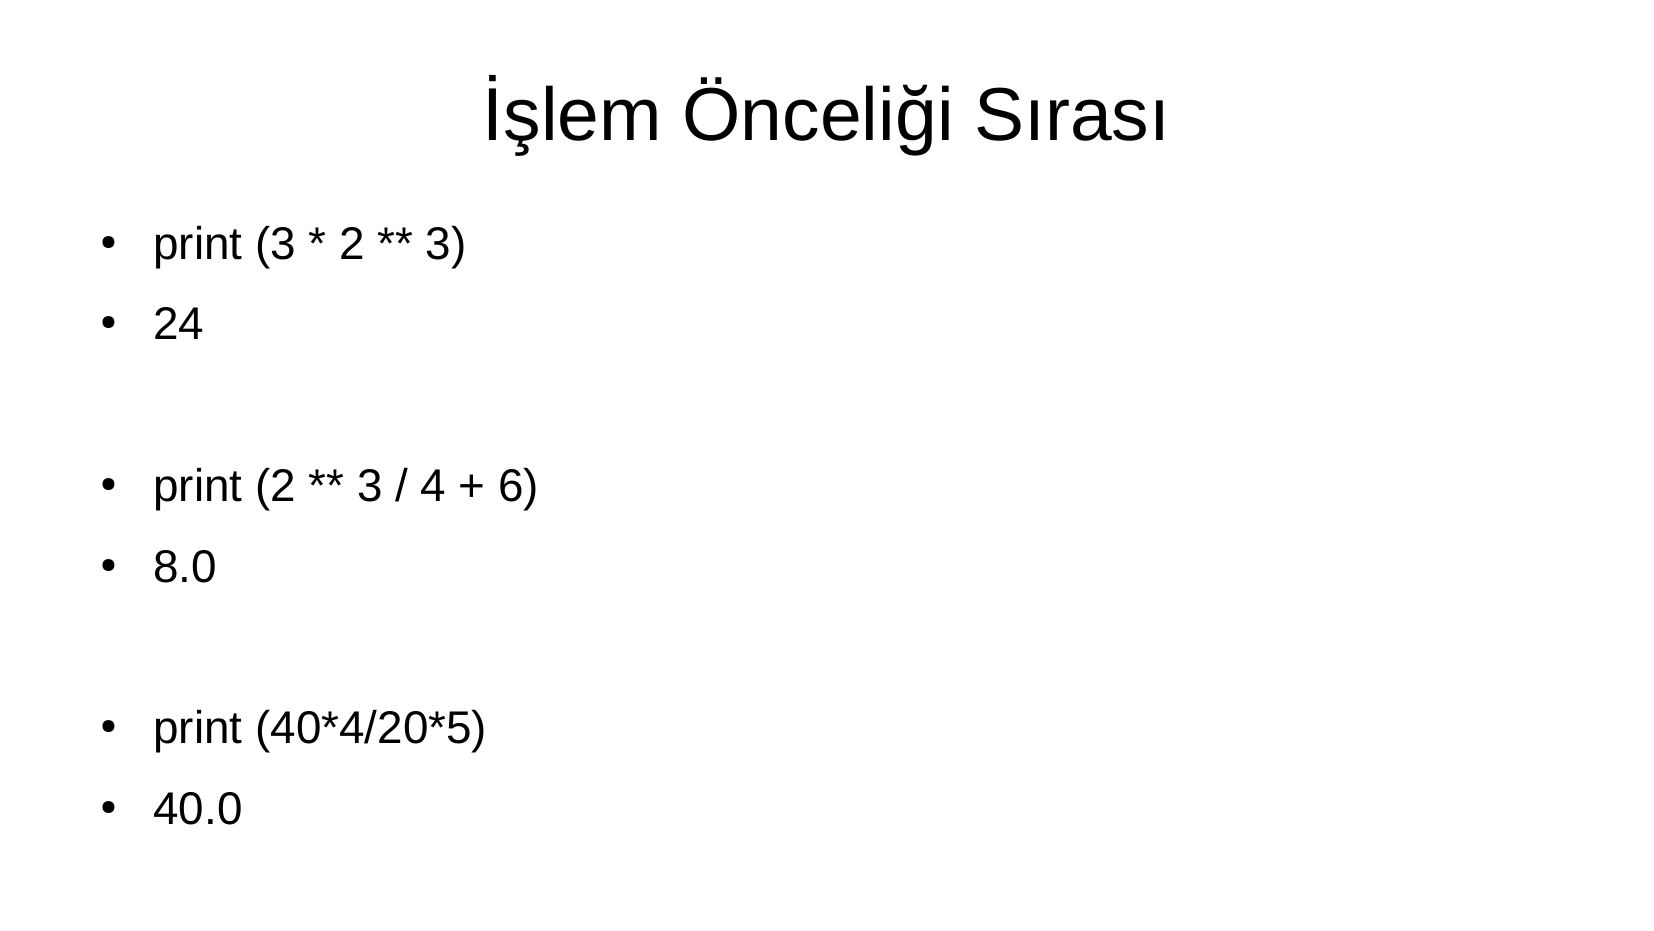

# İşlem Önceliği Sırası
print (3 * 2 ** 3)
24
print (2 ** 3 / 4 + 6)
8.0
print (40*4/20*5)
40.0